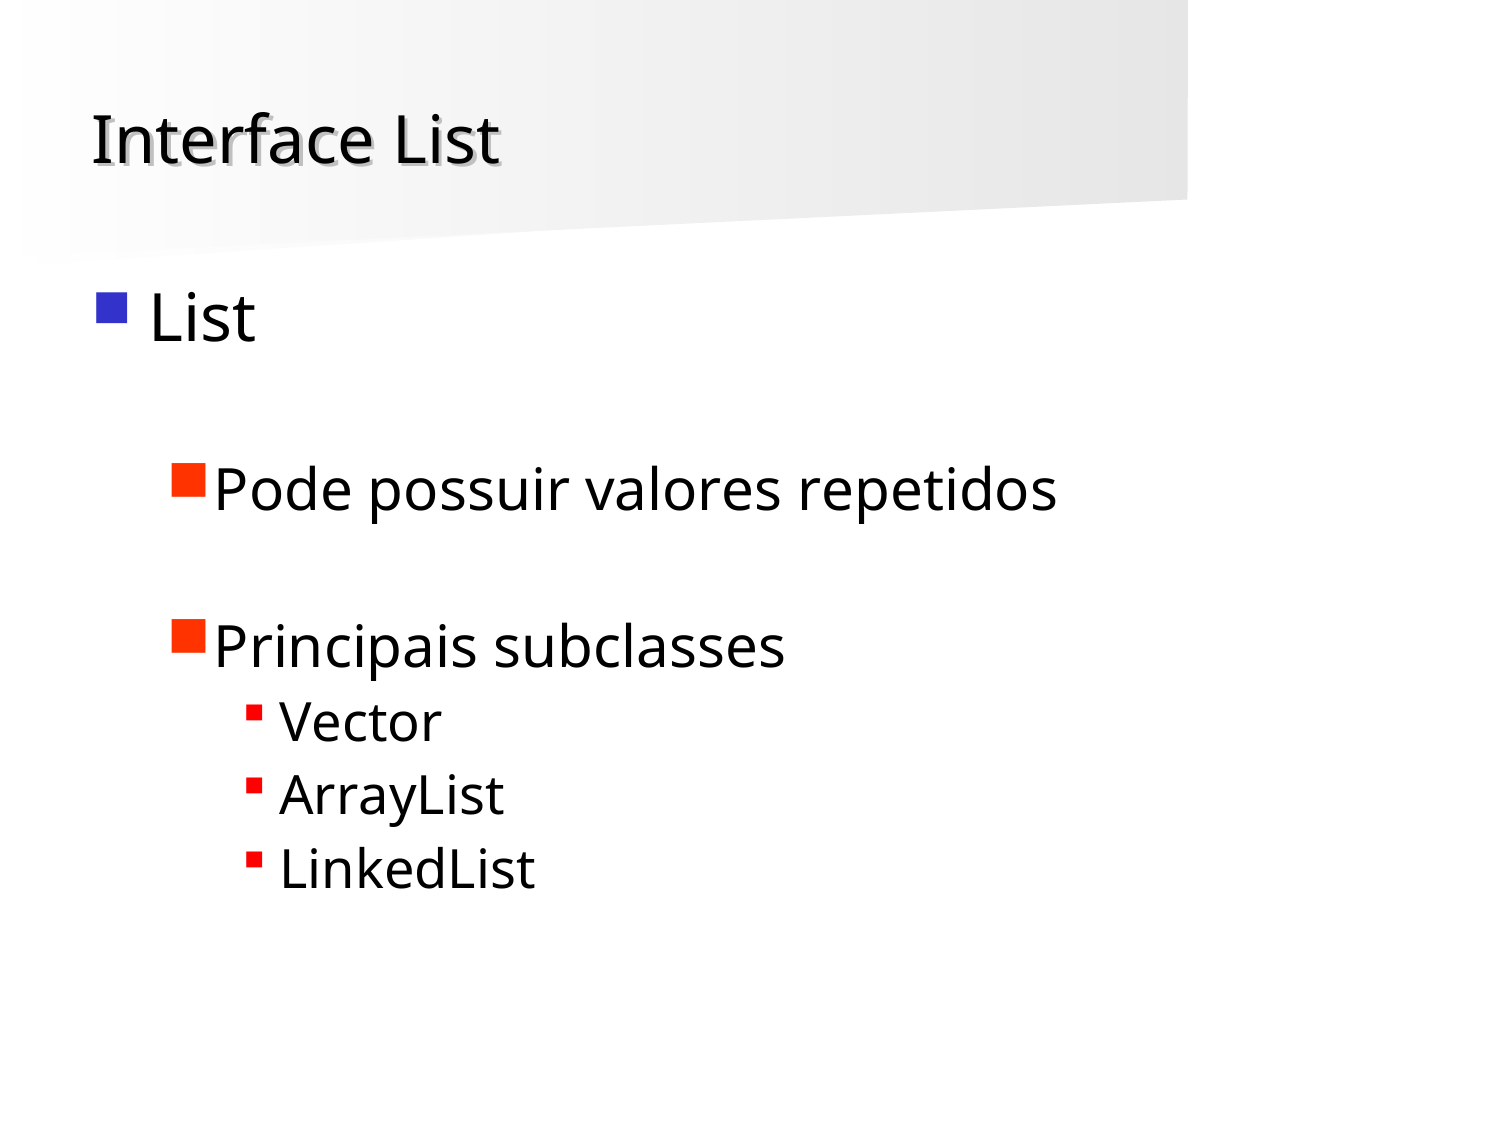

# Interface List
List
Pode possuir valores repetidos
Principais subclasses
Vector
ArrayList
LinkedList